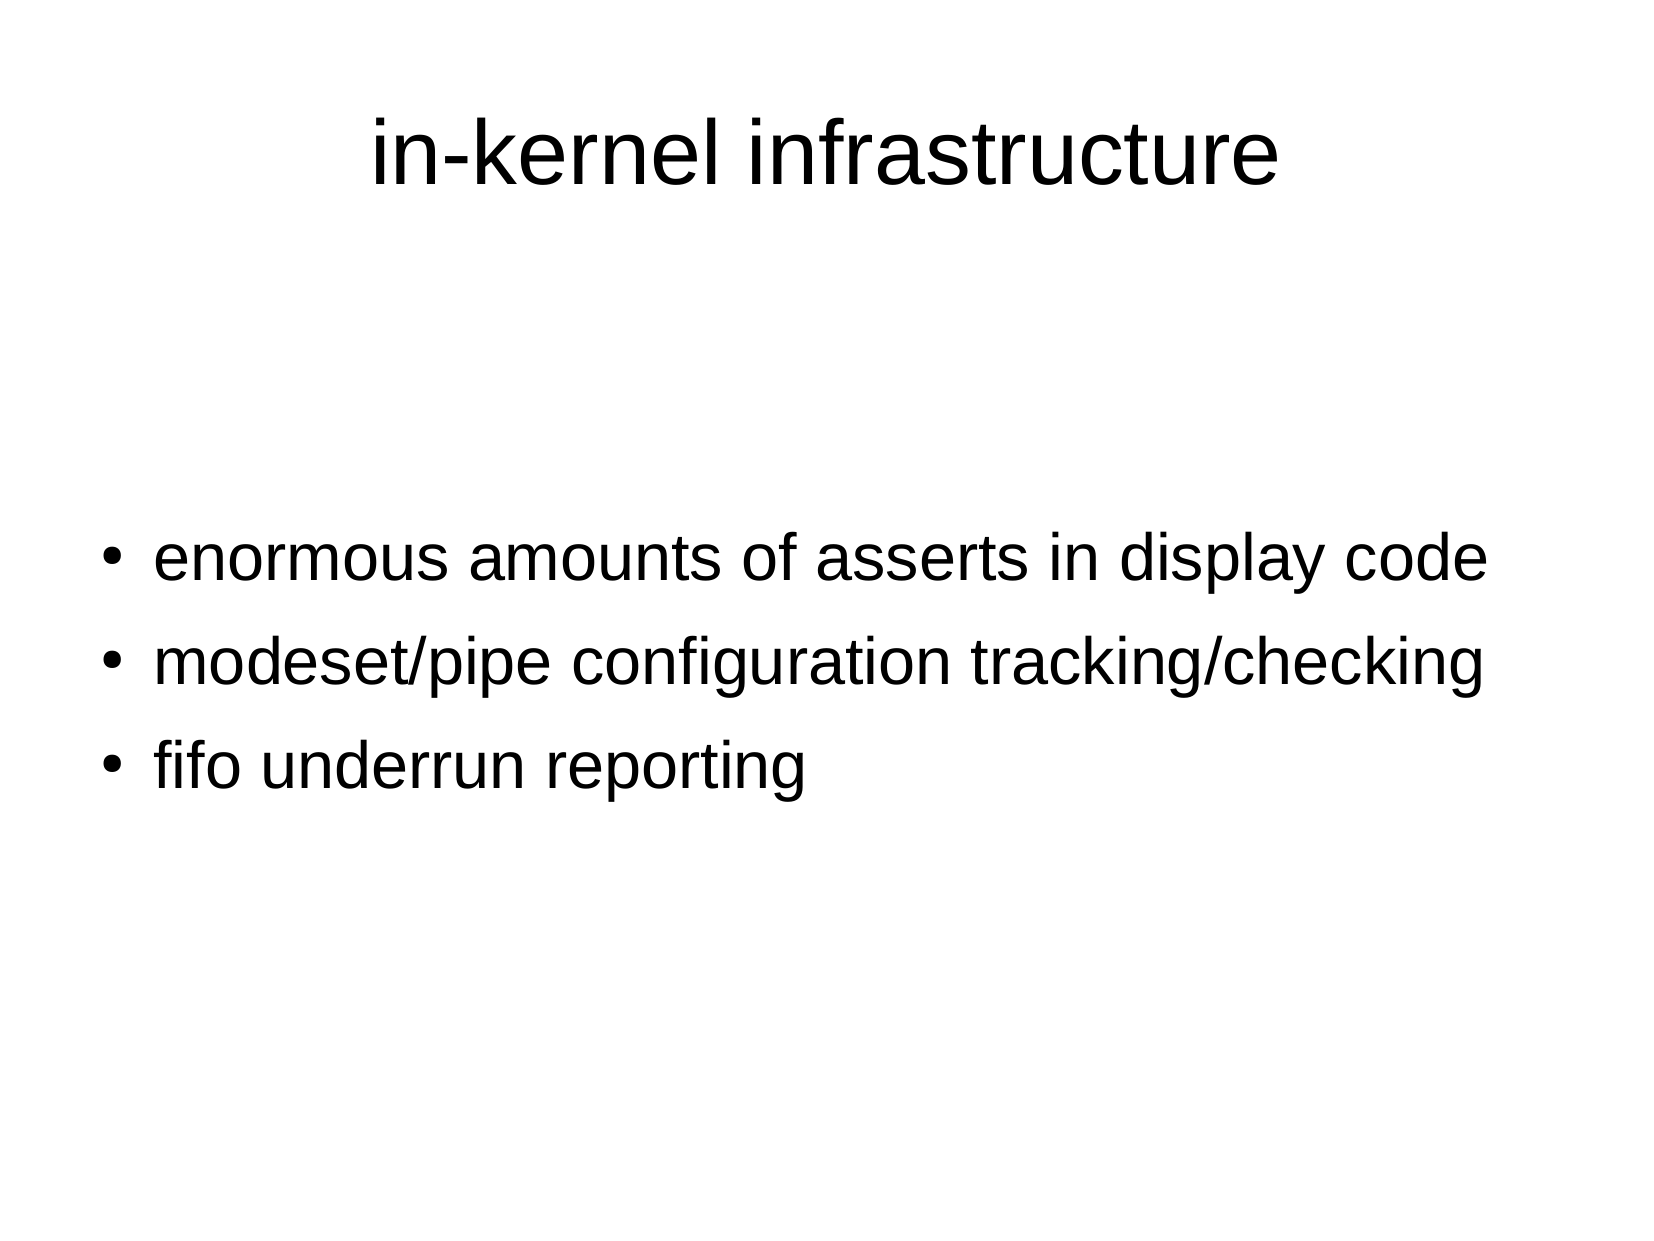

# in-kernel infrastructure
enormous amounts of asserts in display code
modeset/pipe configuration tracking/checking
fifo underrun reporting